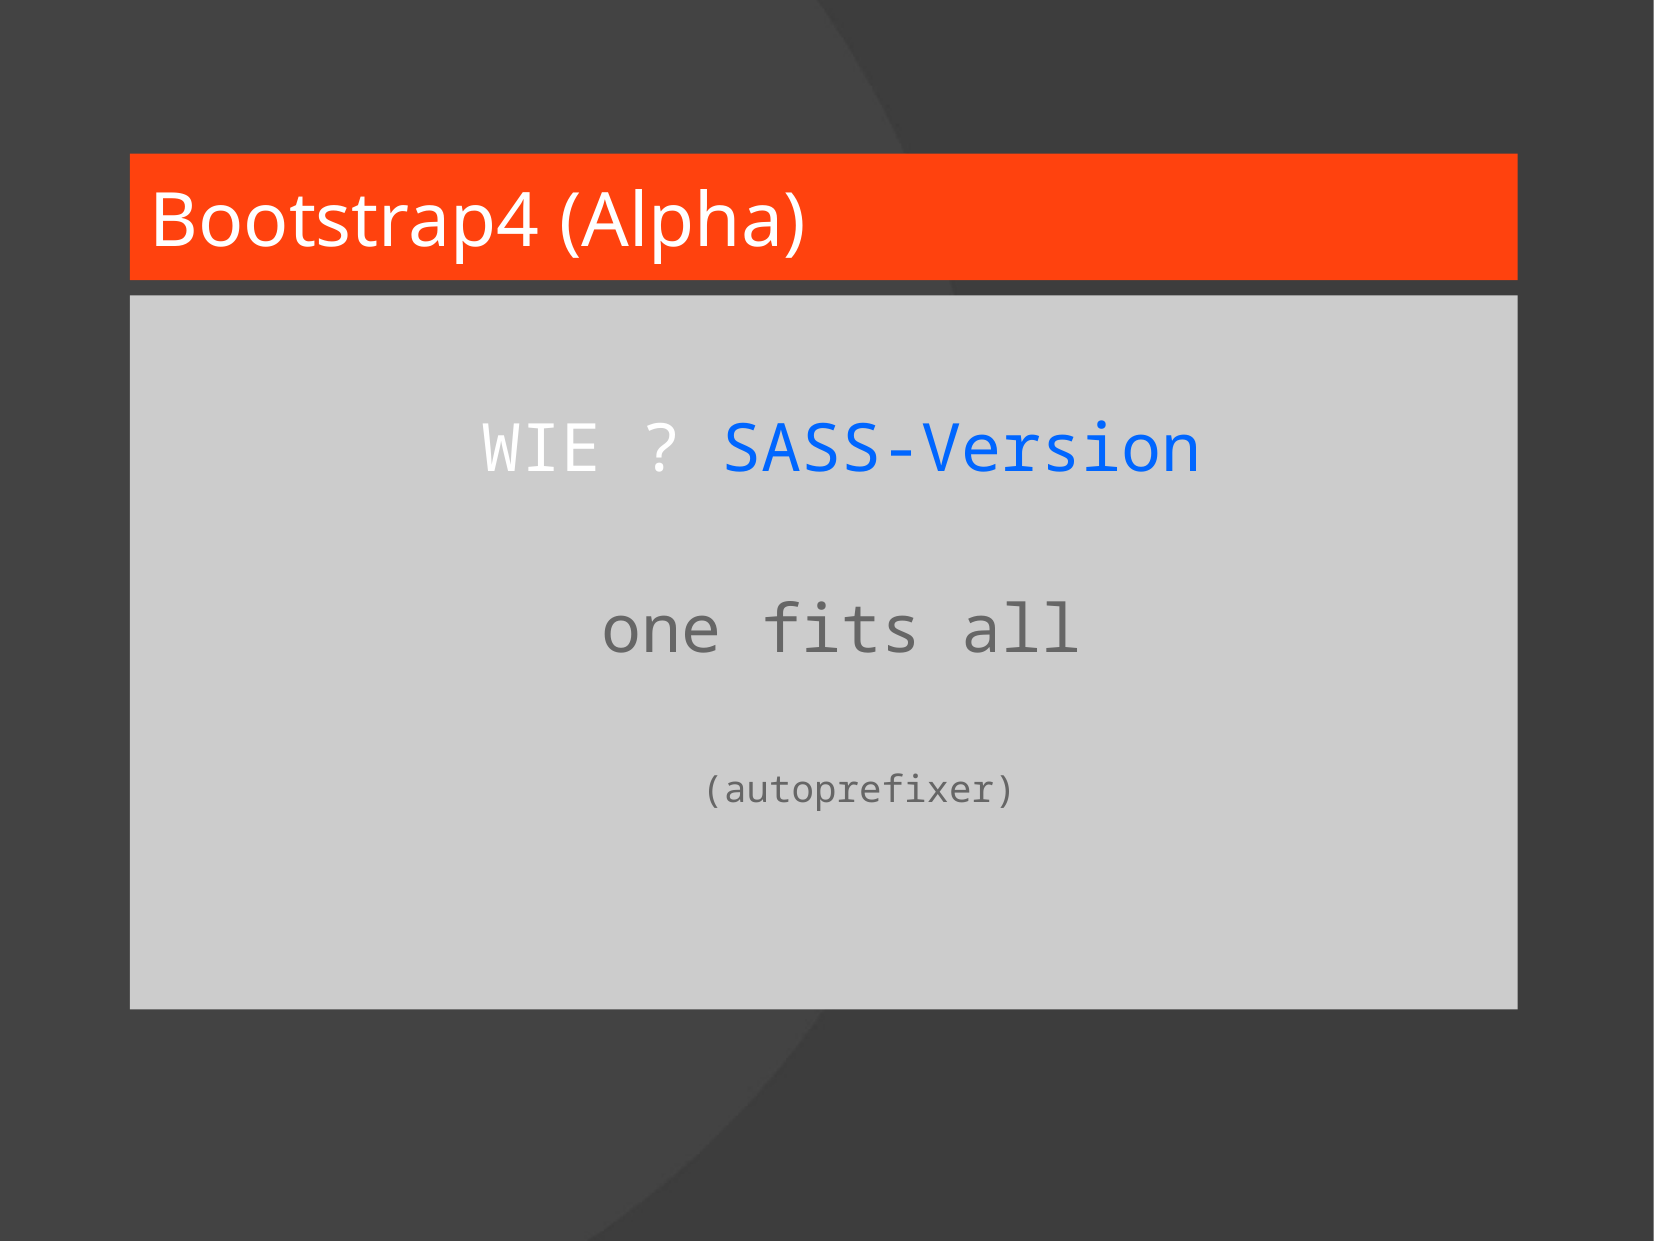

# Bootstrap4 (Alpha)
WIE ? SASS-Version
one fits all
(autoprefixer)